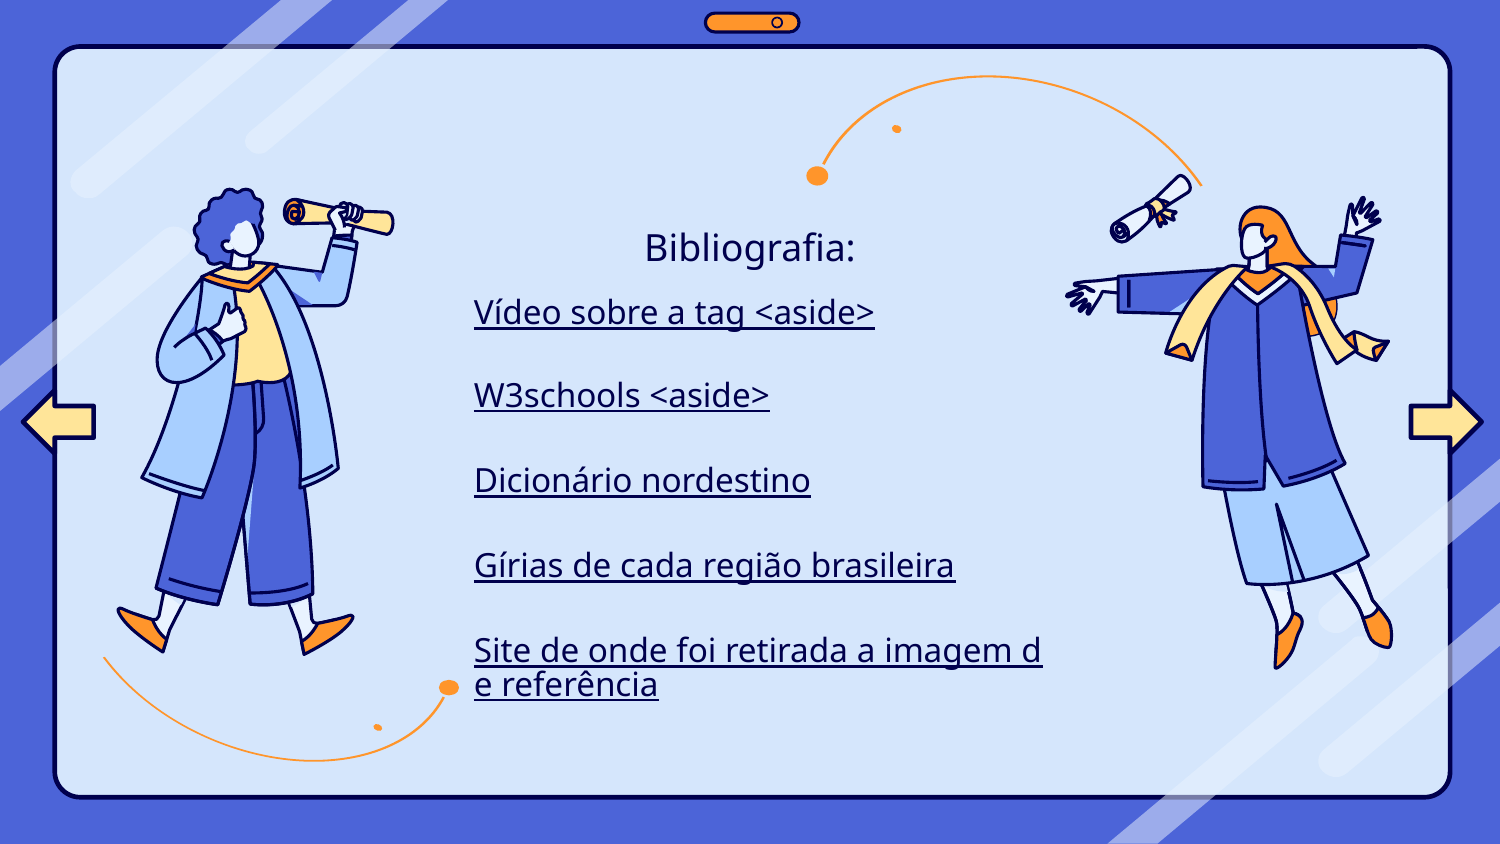

# Bibliografia:
Vídeo sobre a tag <aside>
W3schools <aside>
Dicionário nordestino
Gírias de cada região brasileira
Site de onde foi retirada a imagem de referência